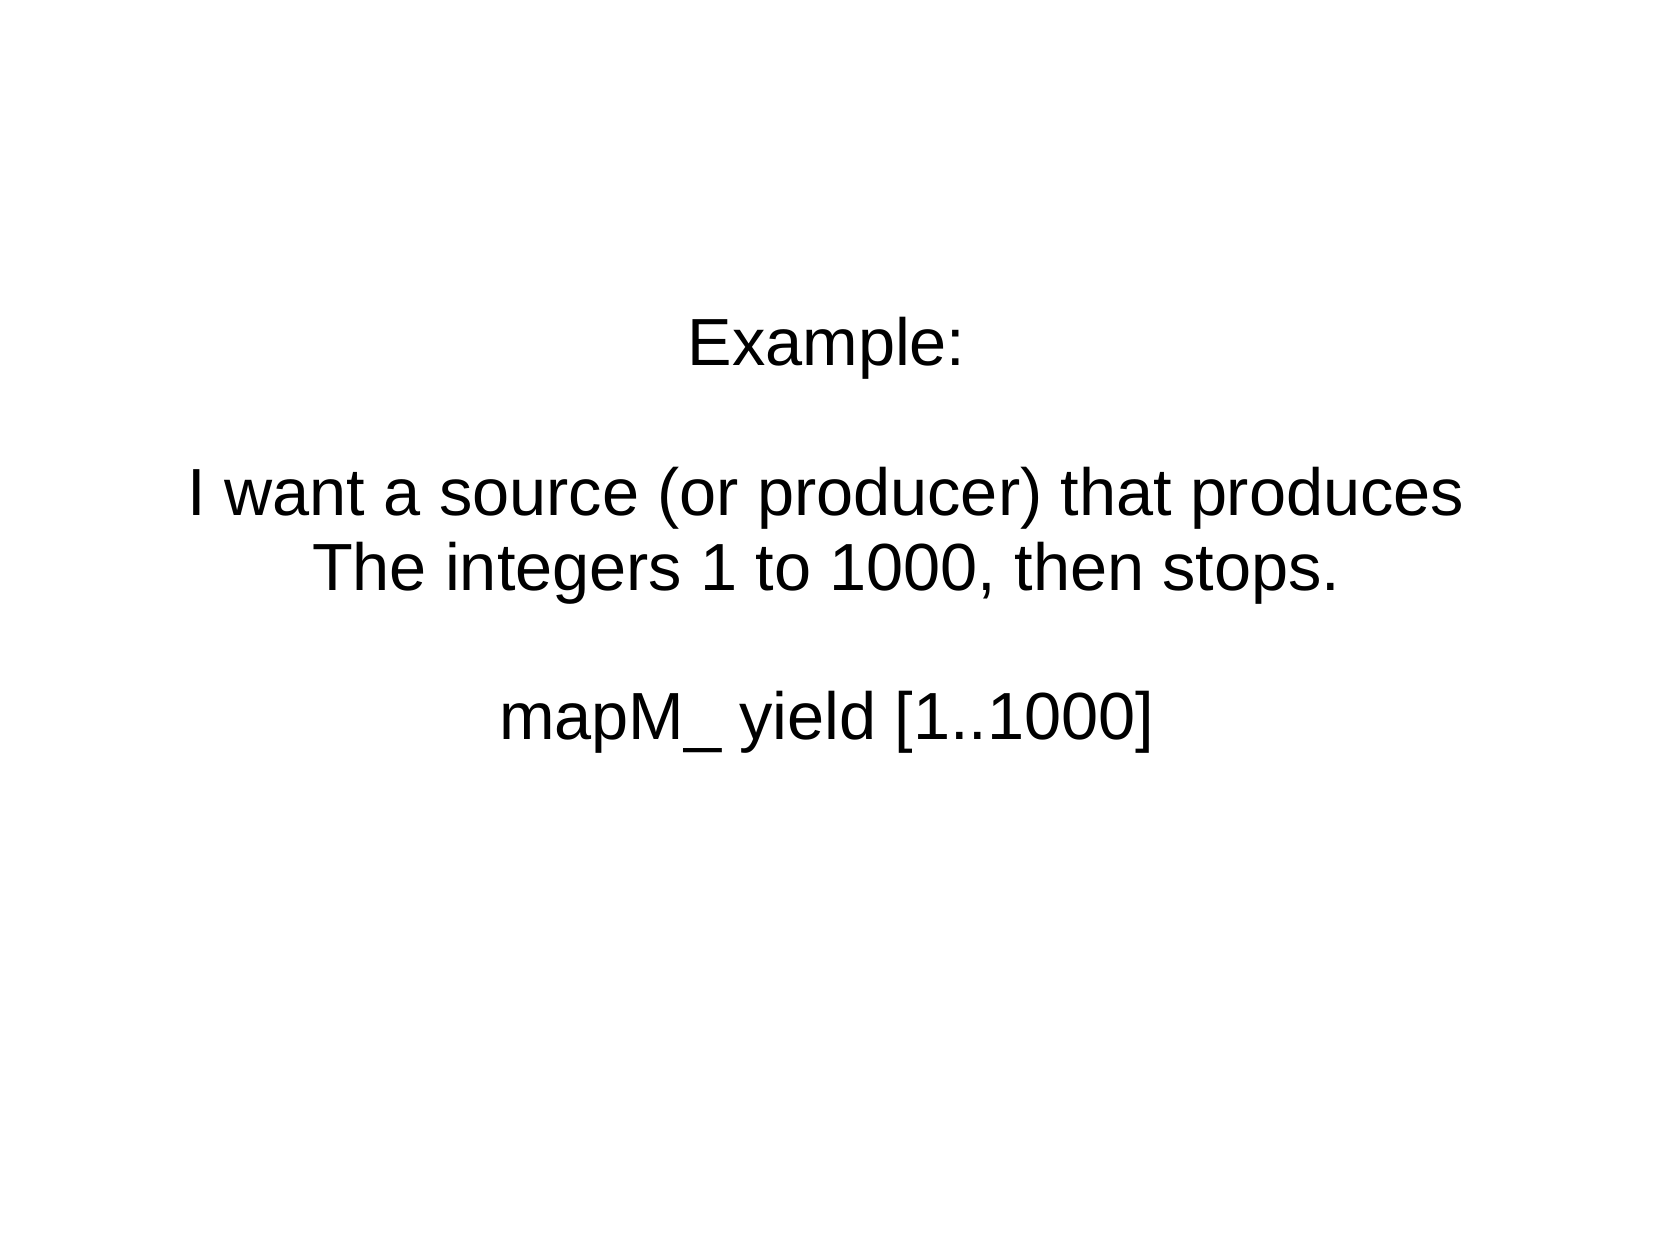

# Example:
I want a source (or producer) that produces
The integers 1 to 1000, then stops.
mapM_ yield [1..1000]